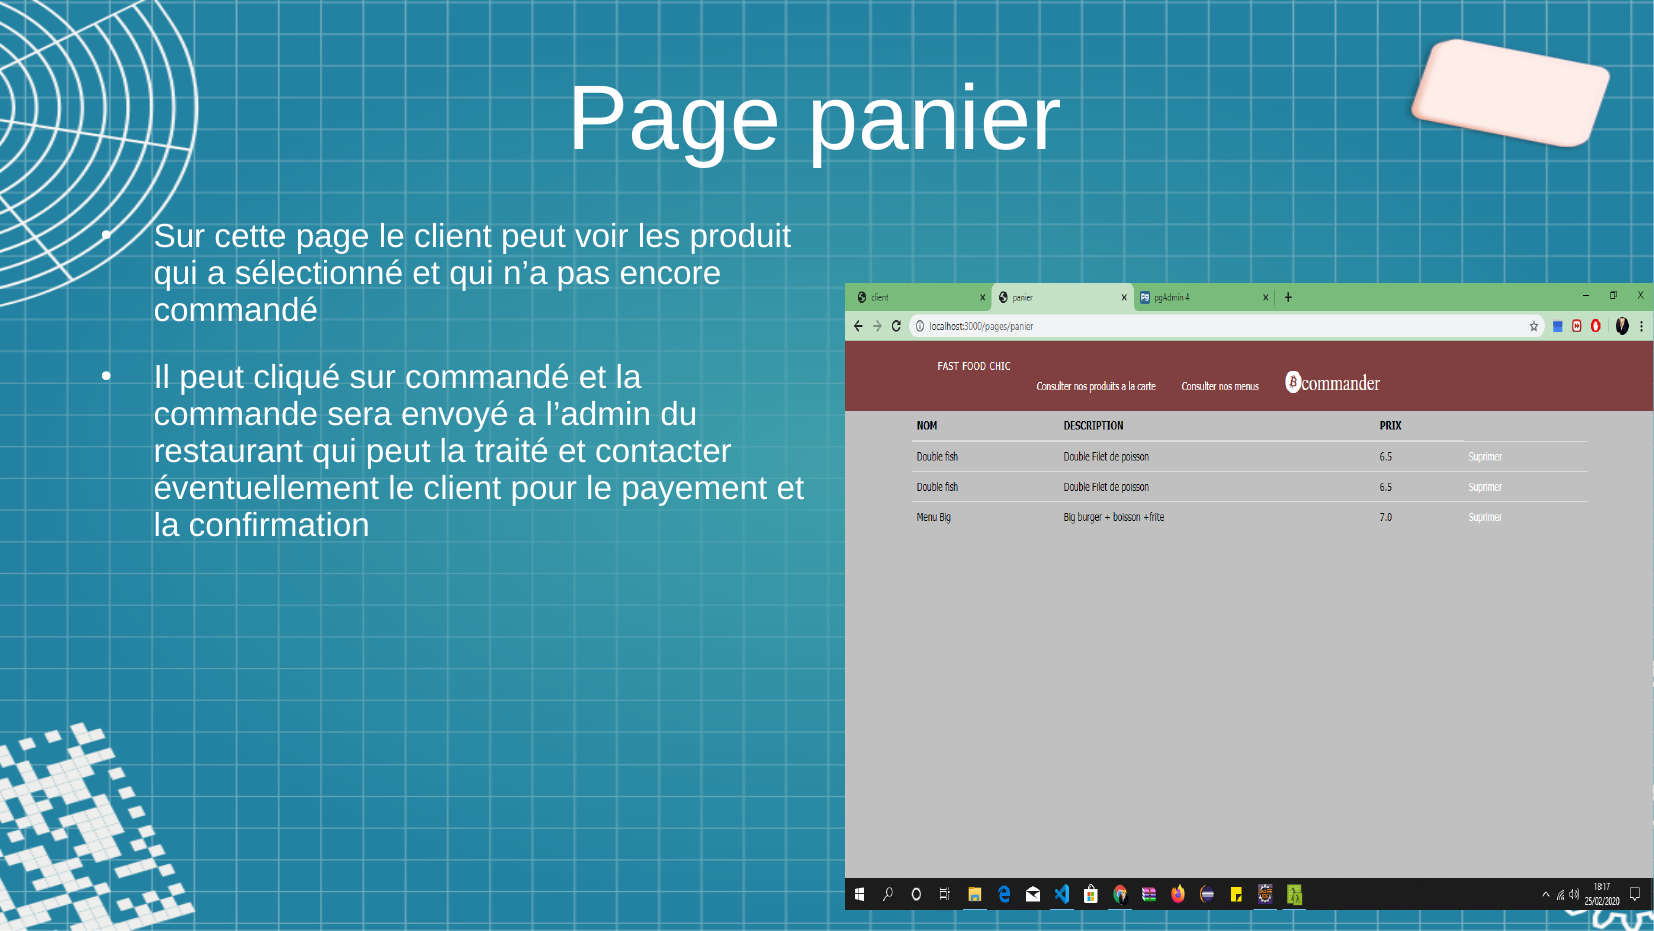

# Page panier
Sur cette page le client peut voir les produit qui a sélectionné et qui n’a pas encore commandé
Il peut cliqué sur commandé et la commande sera envoyé a l’admin du restaurant qui peut la traité et contacter éventuellement le client pour le payement et la confirmation